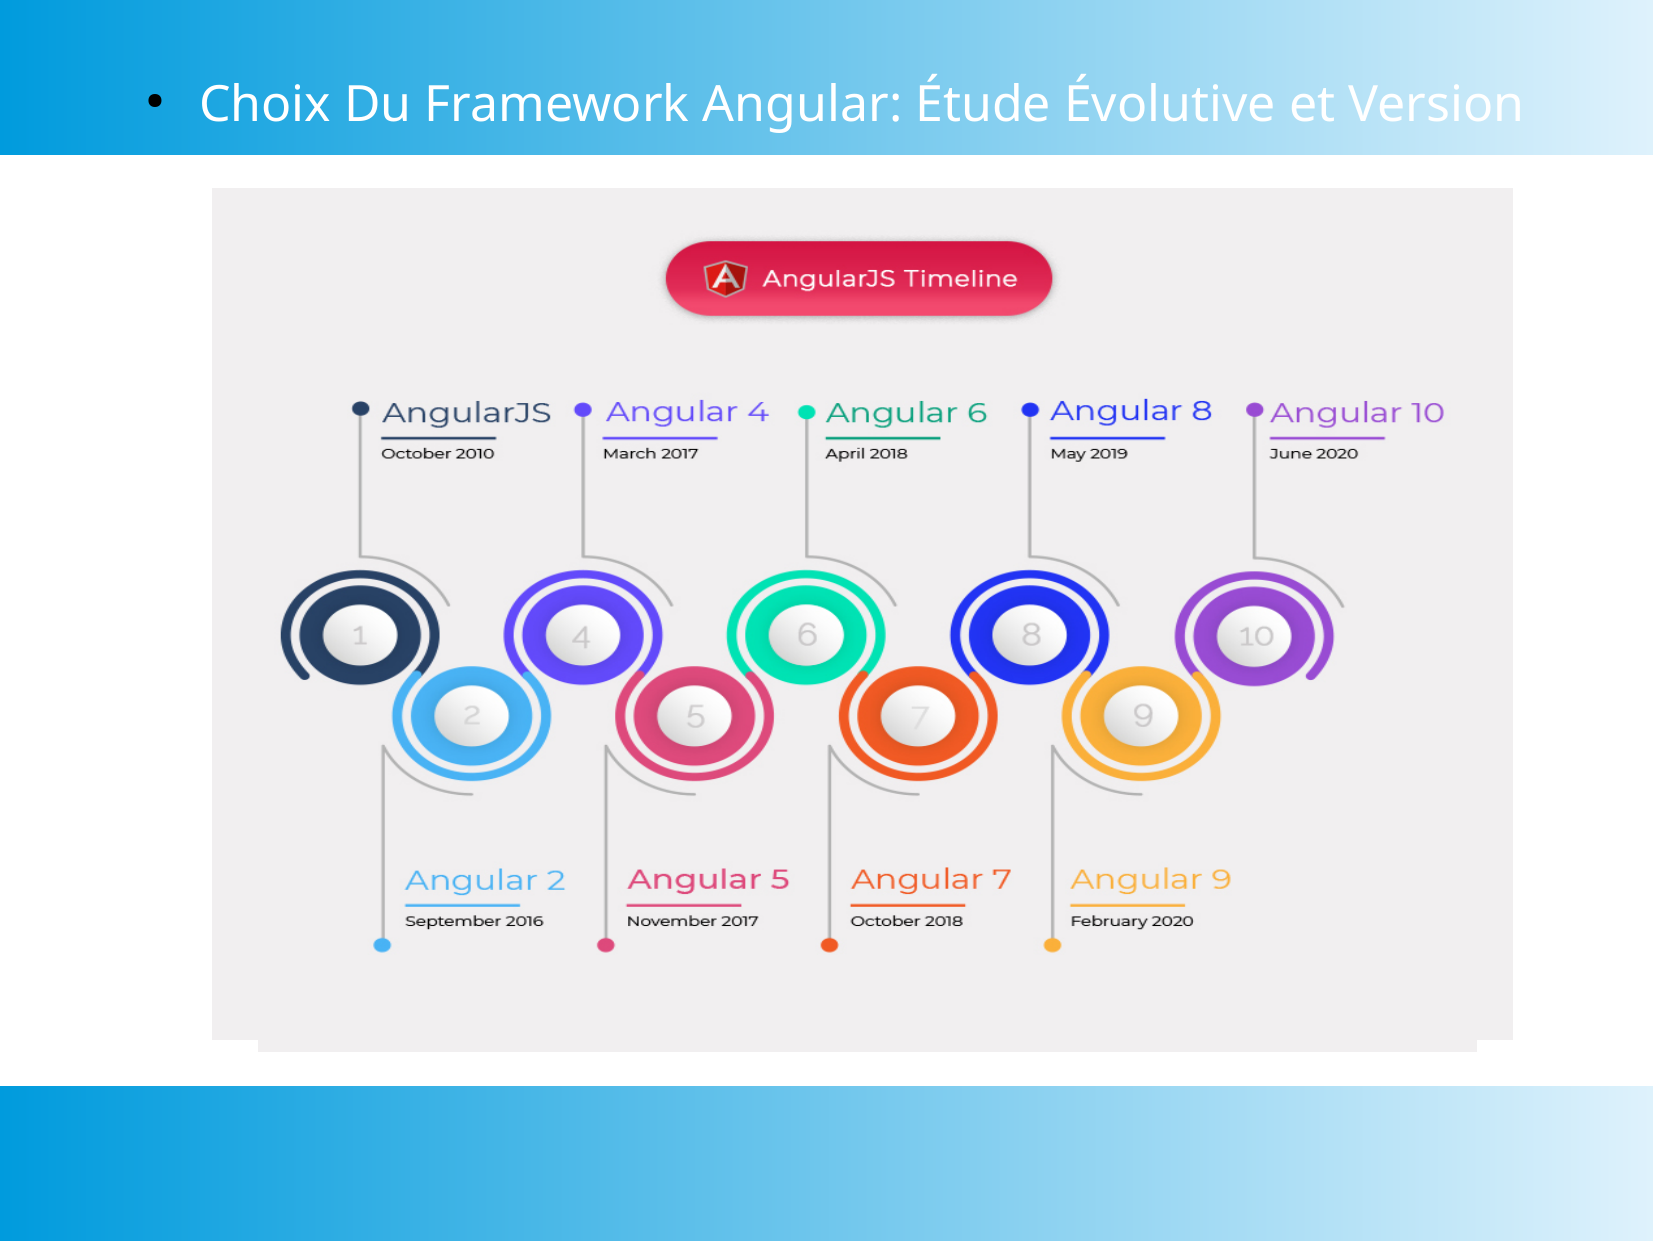

# Choix Du Framework Angular: Étude Évolutive et Version